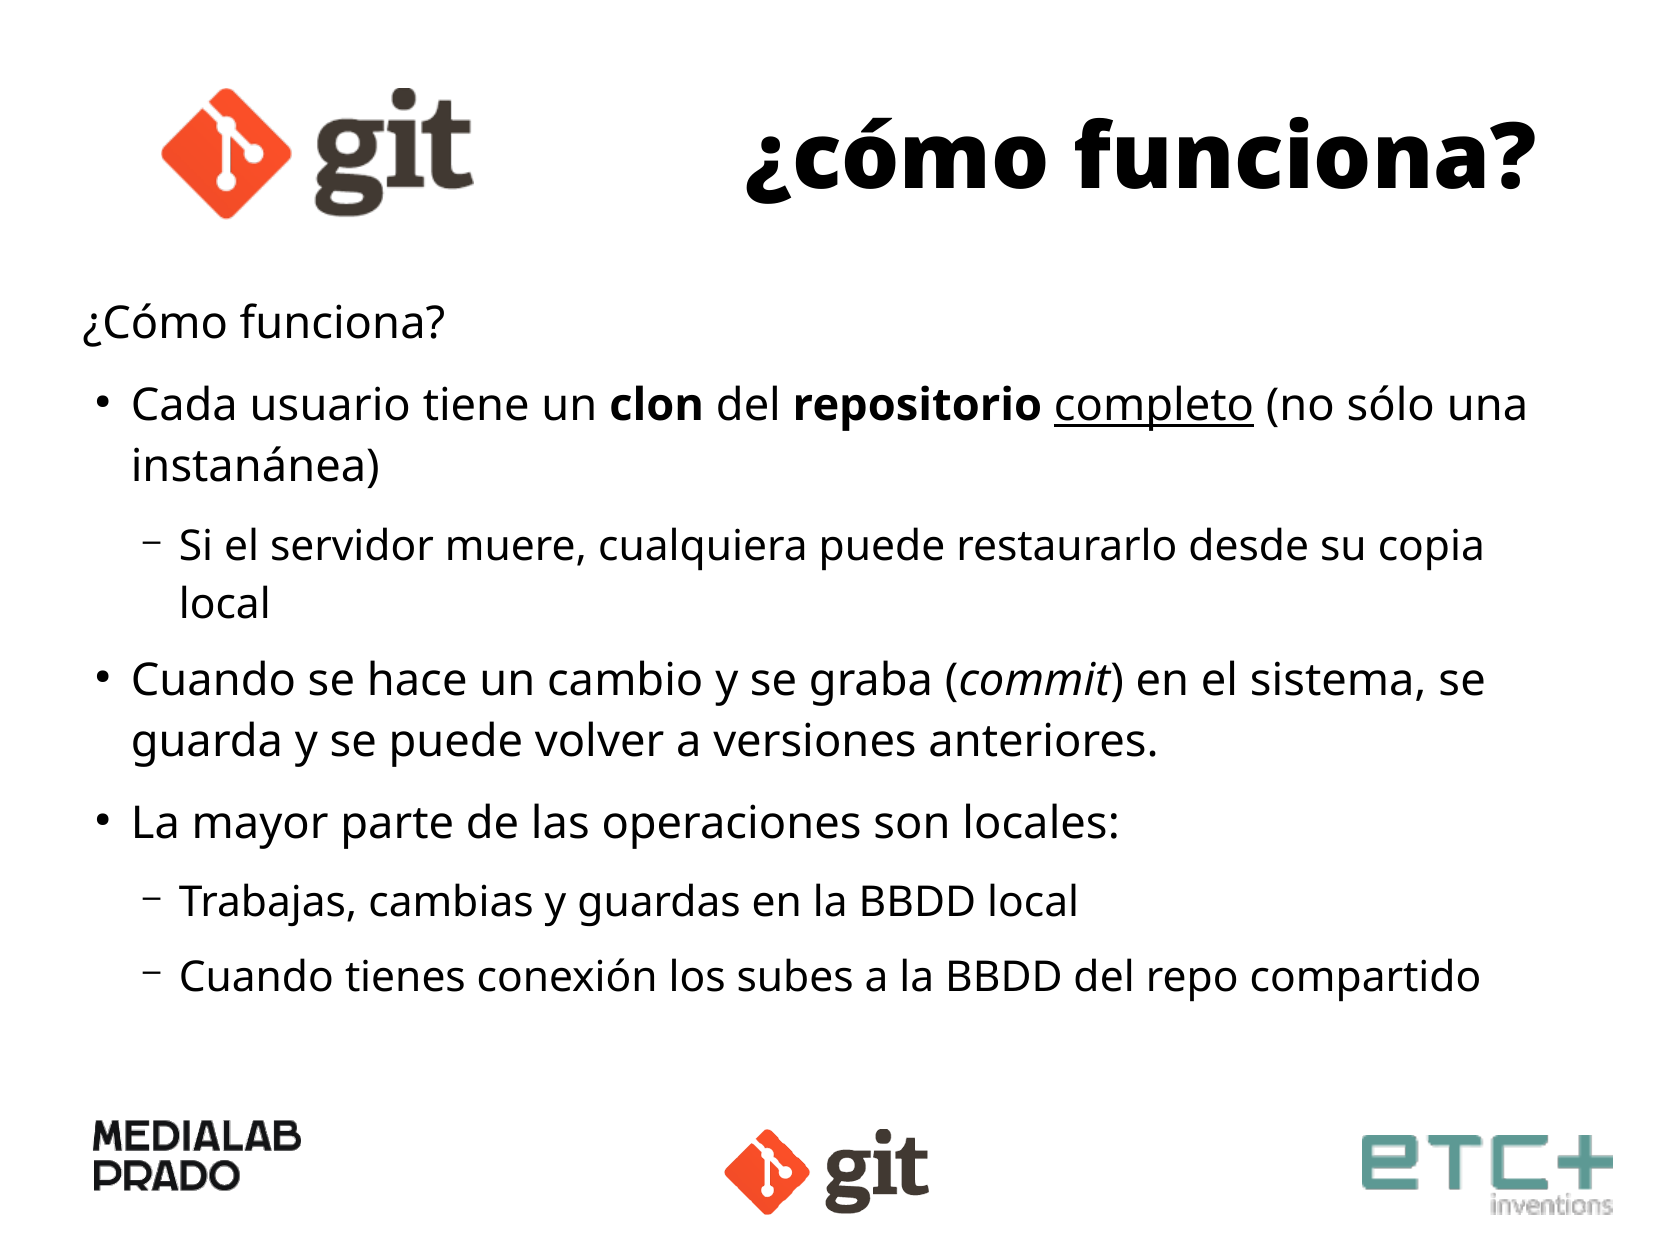

¿cómo funciona?
# ¿Cómo funciona?
Cada usuario tiene un clon del repositorio completo (no sólo una instanánea)
Si el servidor muere, cualquiera puede restaurarlo desde su copia local
Cuando se hace un cambio y se graba (commit) en el sistema, se guarda y se puede volver a versiones anteriores.
La mayor parte de las operaciones son locales:
Trabajas, cambias y guardas en la BBDD local
Cuando tienes conexión los subes a la BBDD del repo compartido